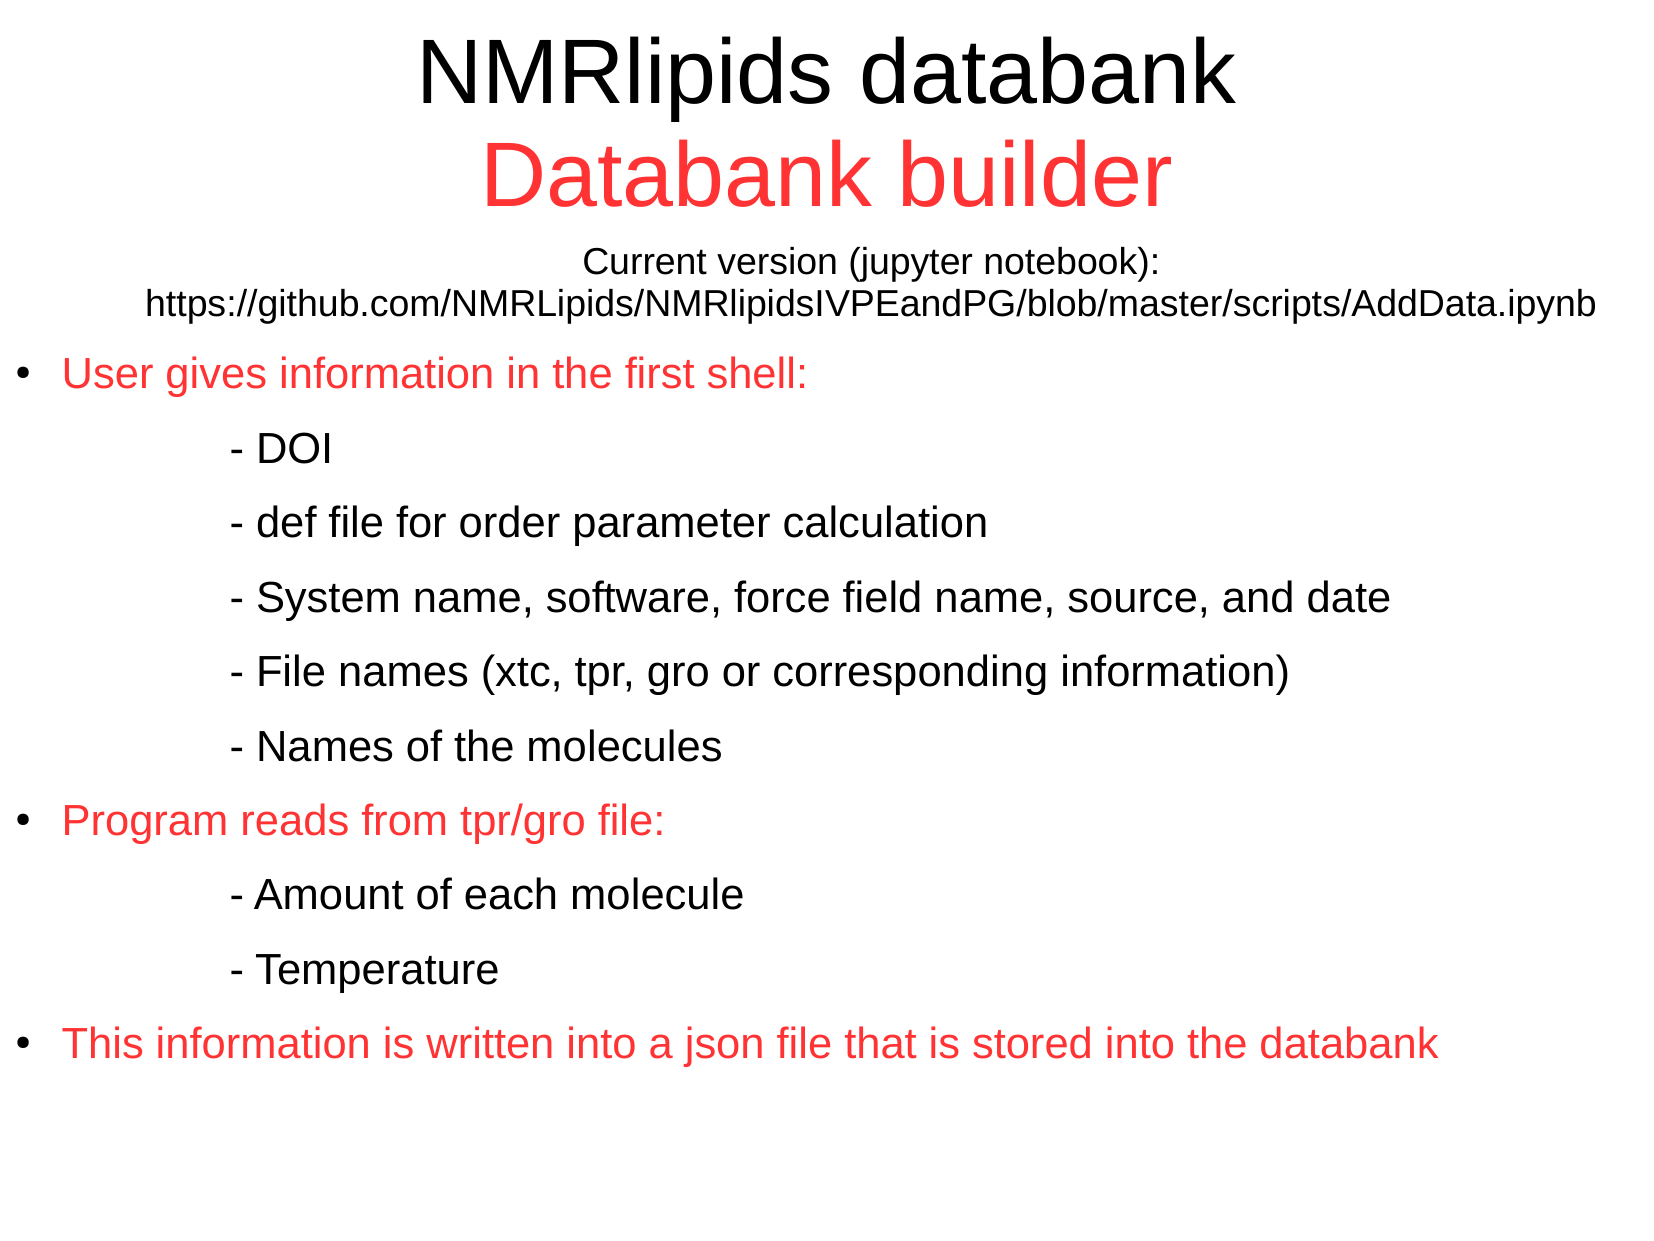

# NMRlipids databank Databank builder
Current version (jupyter notebook):
 https://github.com/NMRLipids/NMRlipidsIVPEandPG/blob/master/scripts/AddData.ipynb
User gives information in the first shell:
 - DOI
 - def file for order parameter calculation
 - System name, software, force field name, source, and date
 - File names (xtc, tpr, gro or corresponding information)
 - Names of the molecules
Program reads from tpr/gro file:
 - Amount of each molecule
 - Temperature
This information is written into a json file that is stored into the databank